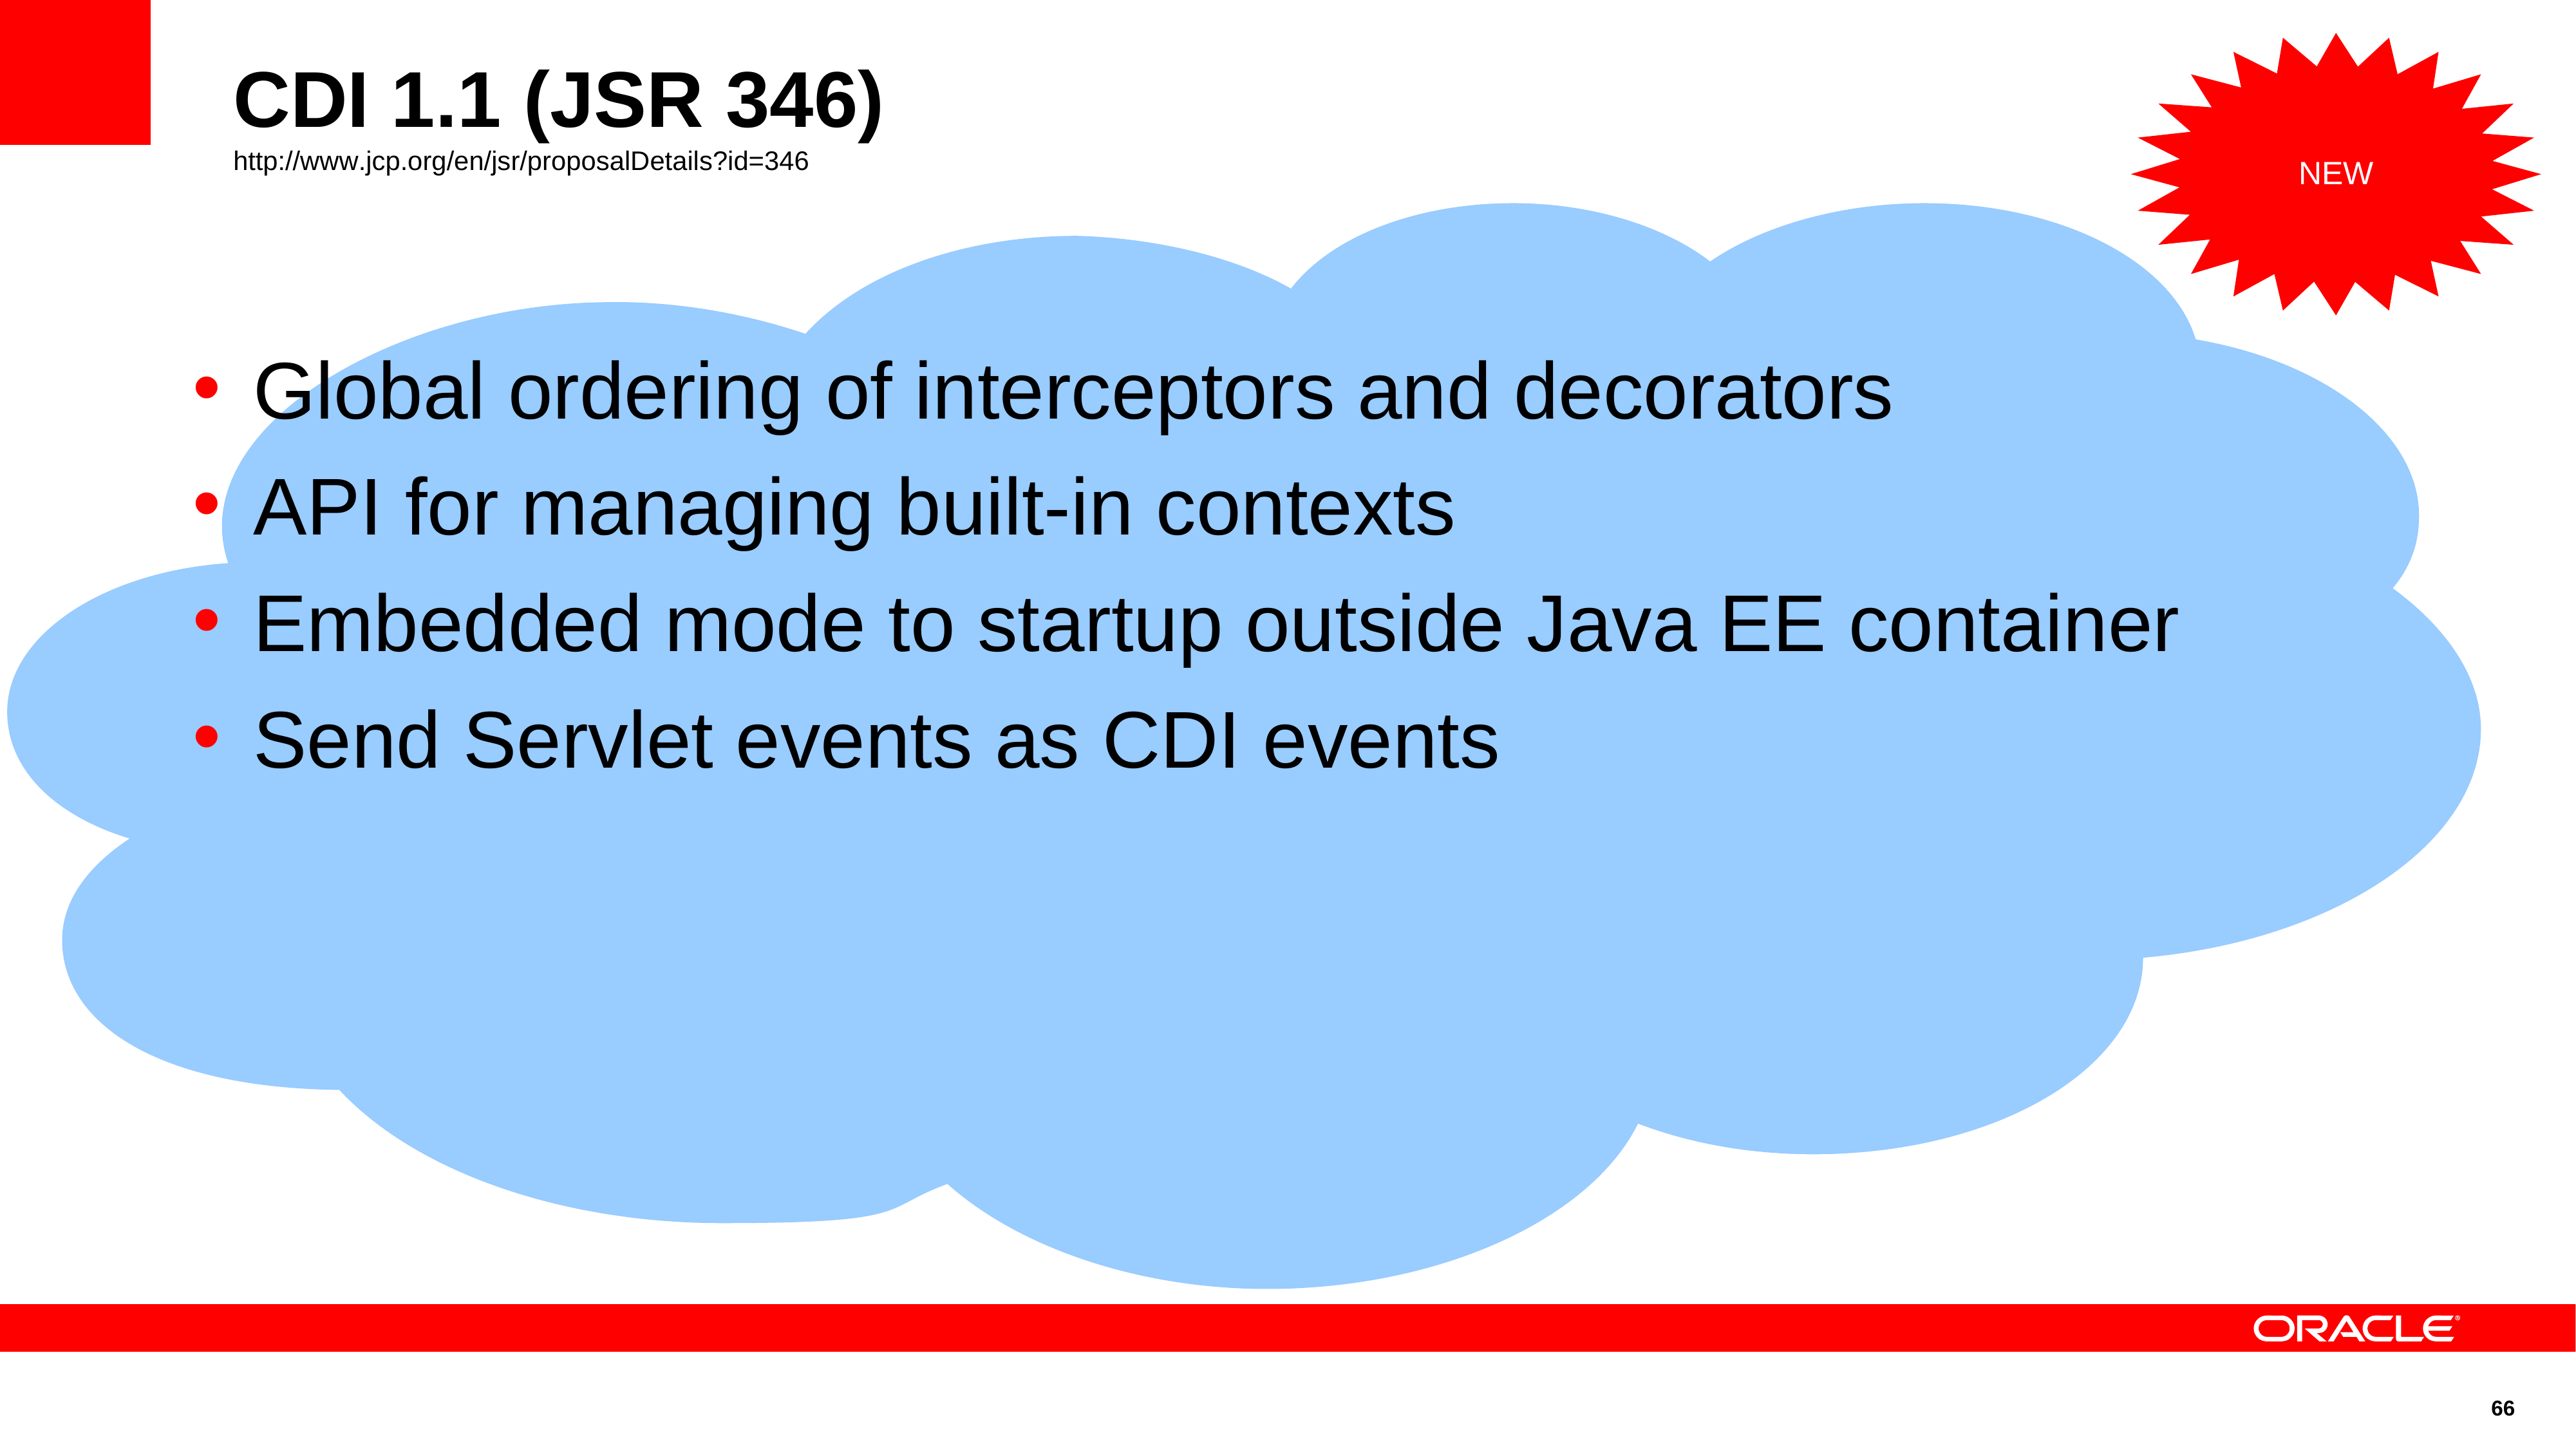

NEW
# CDI 1.1 (JSR 346) http://www.jcp.org/en/jsr/proposalDetails?id=346
Global ordering of interceptors and decorators
API for managing built-in contexts
Embedded mode to startup outside Java EE container
Send Servlet events as CDI events